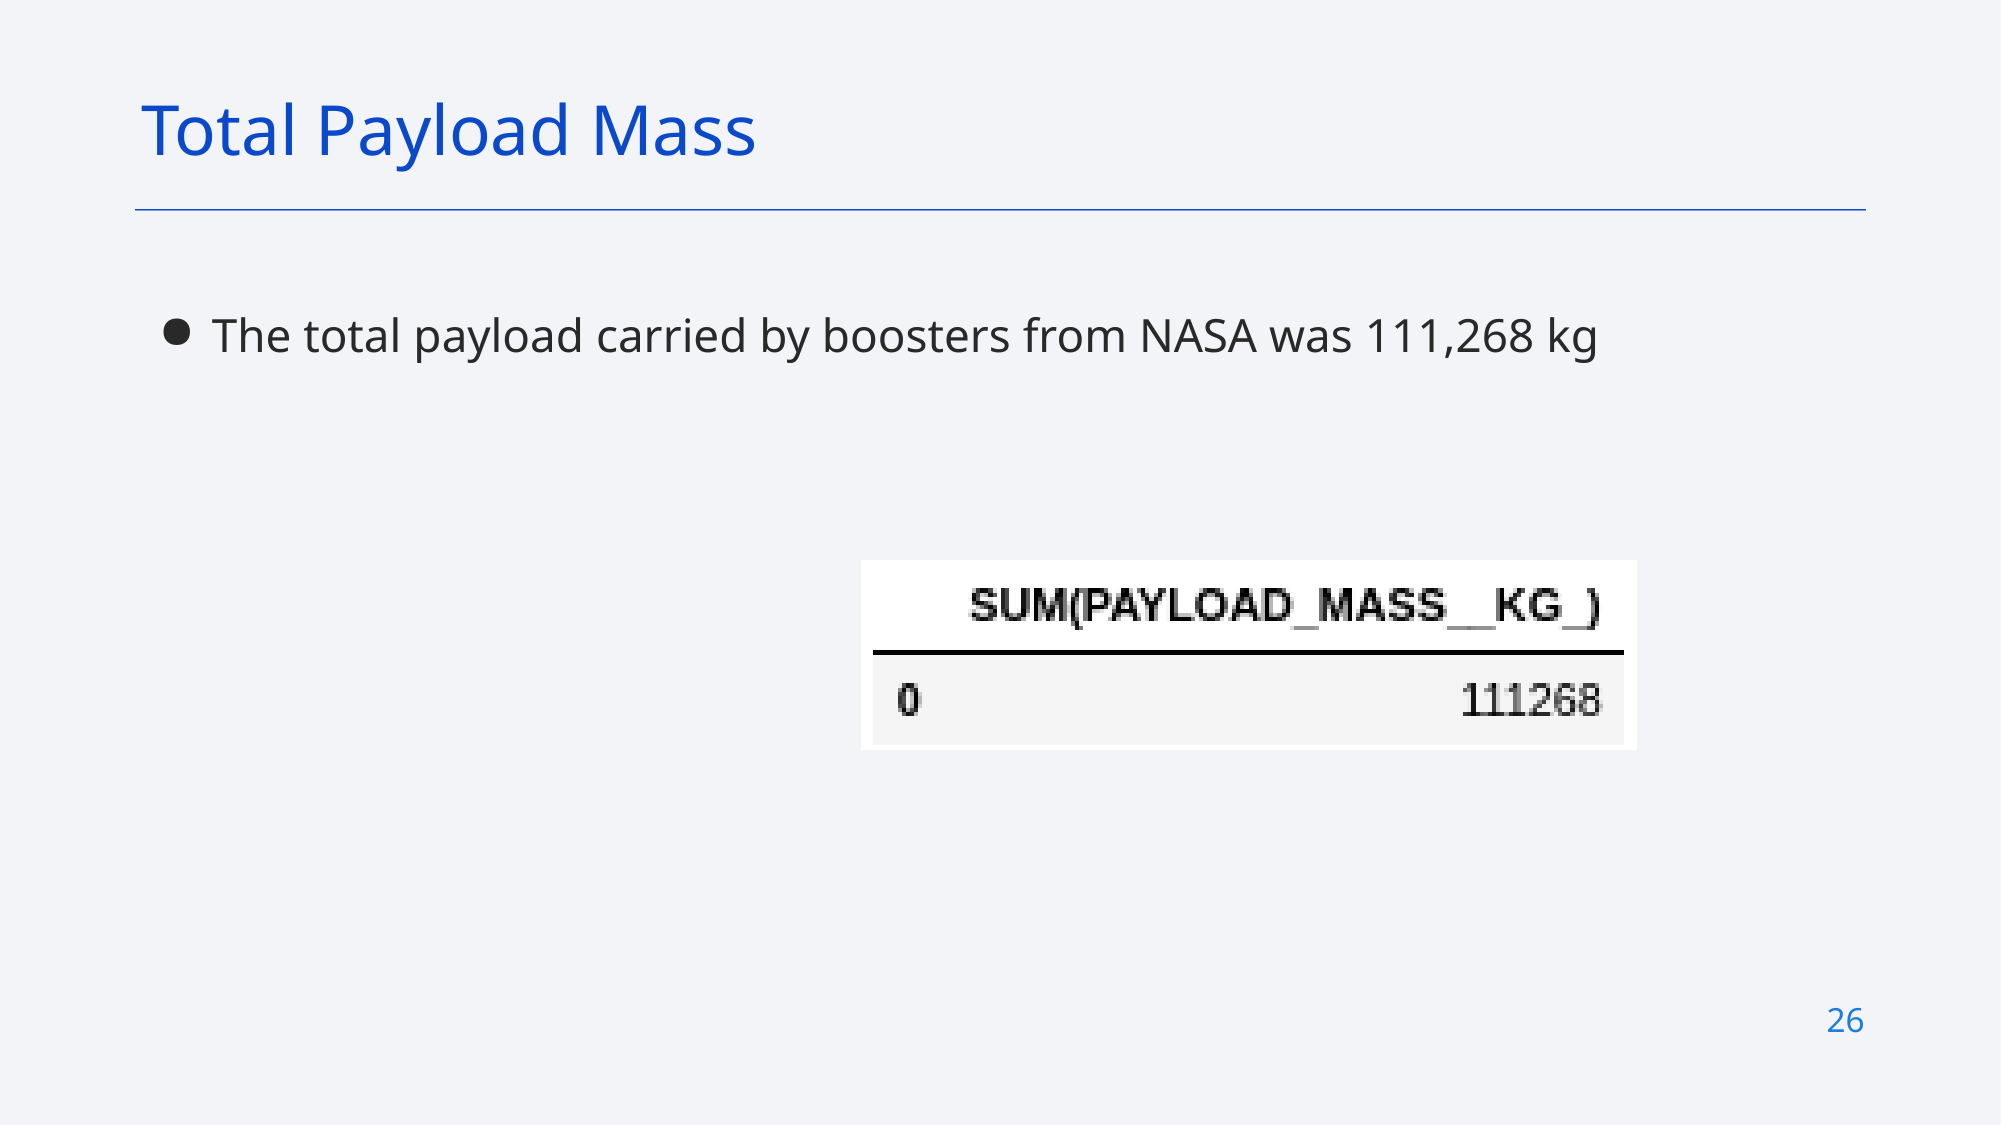

Total Payload Mass
# The total payload carried by boosters from NASA was 111,268 kg